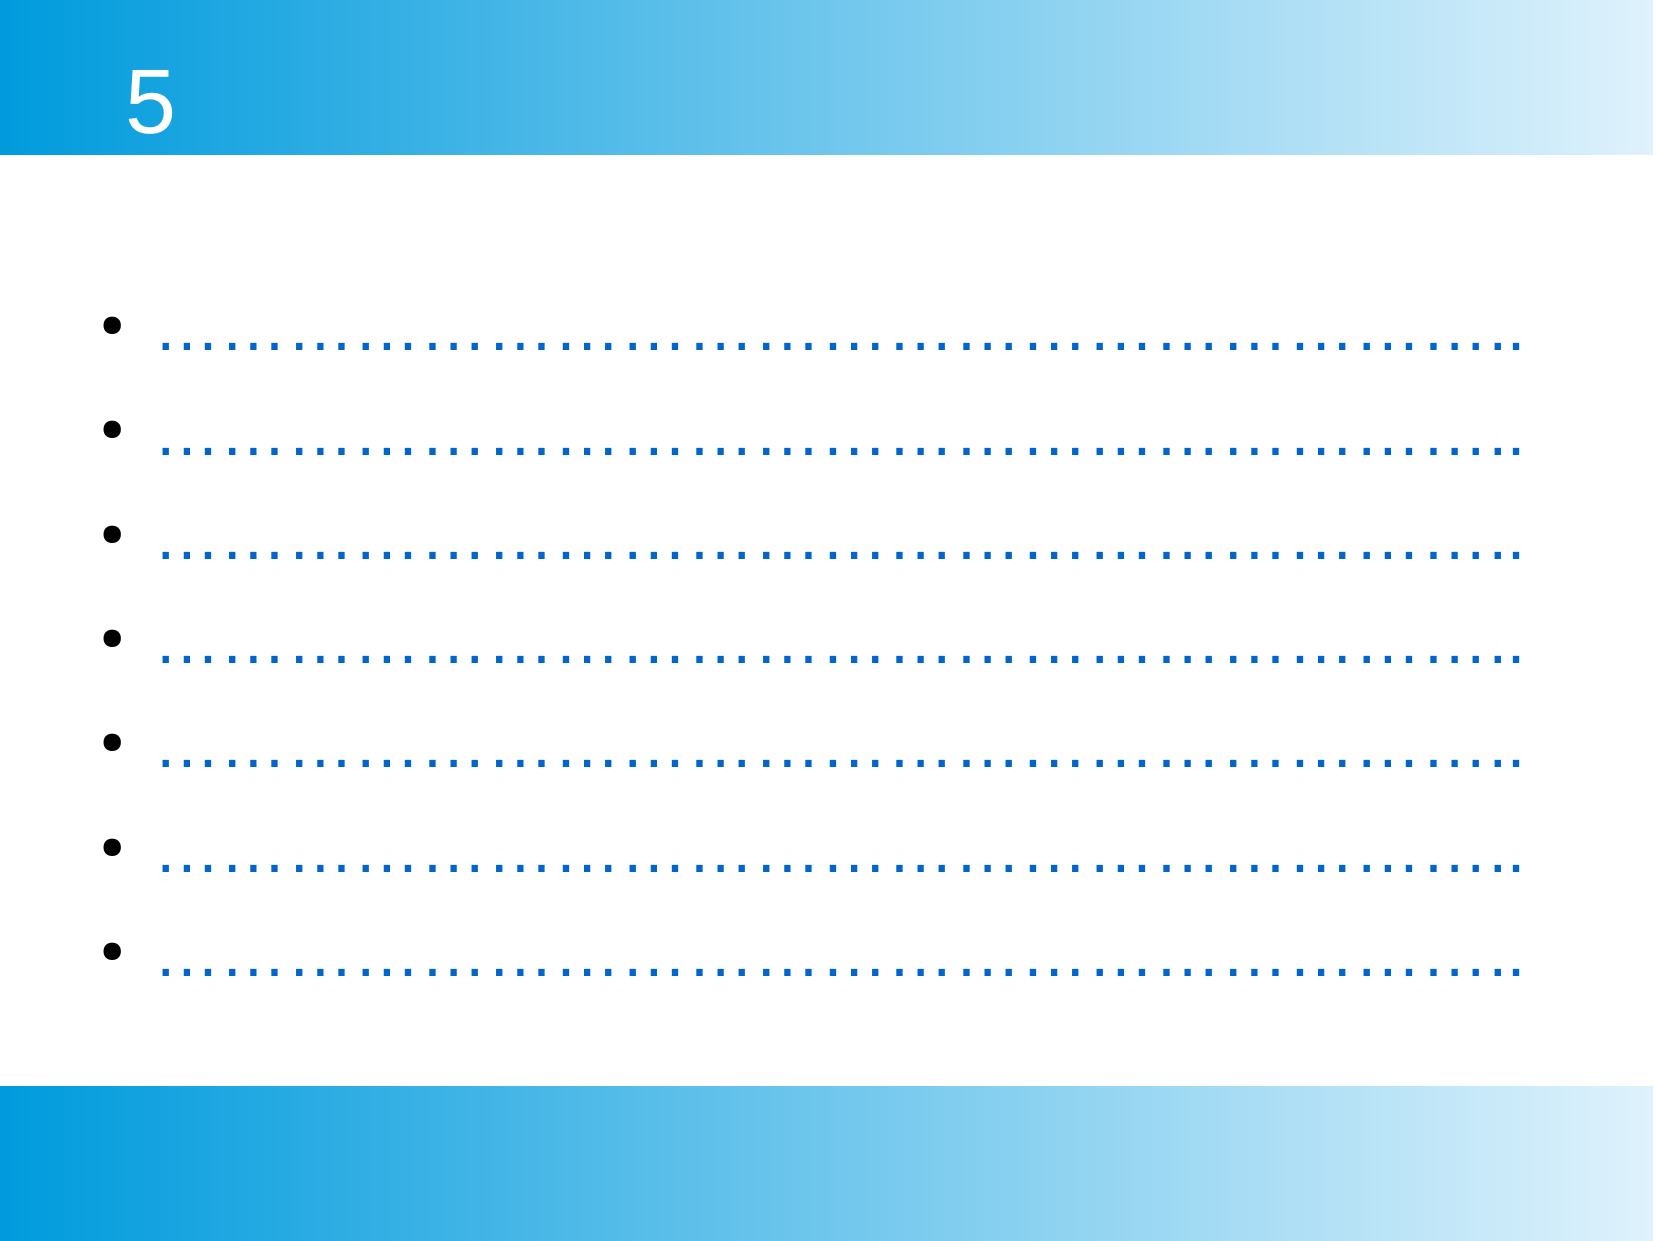

# 5
……………………………………………………..
……………………………………………………..
……………………………………………………..
……………………………………………………..
……………………………………………………..
……………………………………………………..
……………………………………………………..